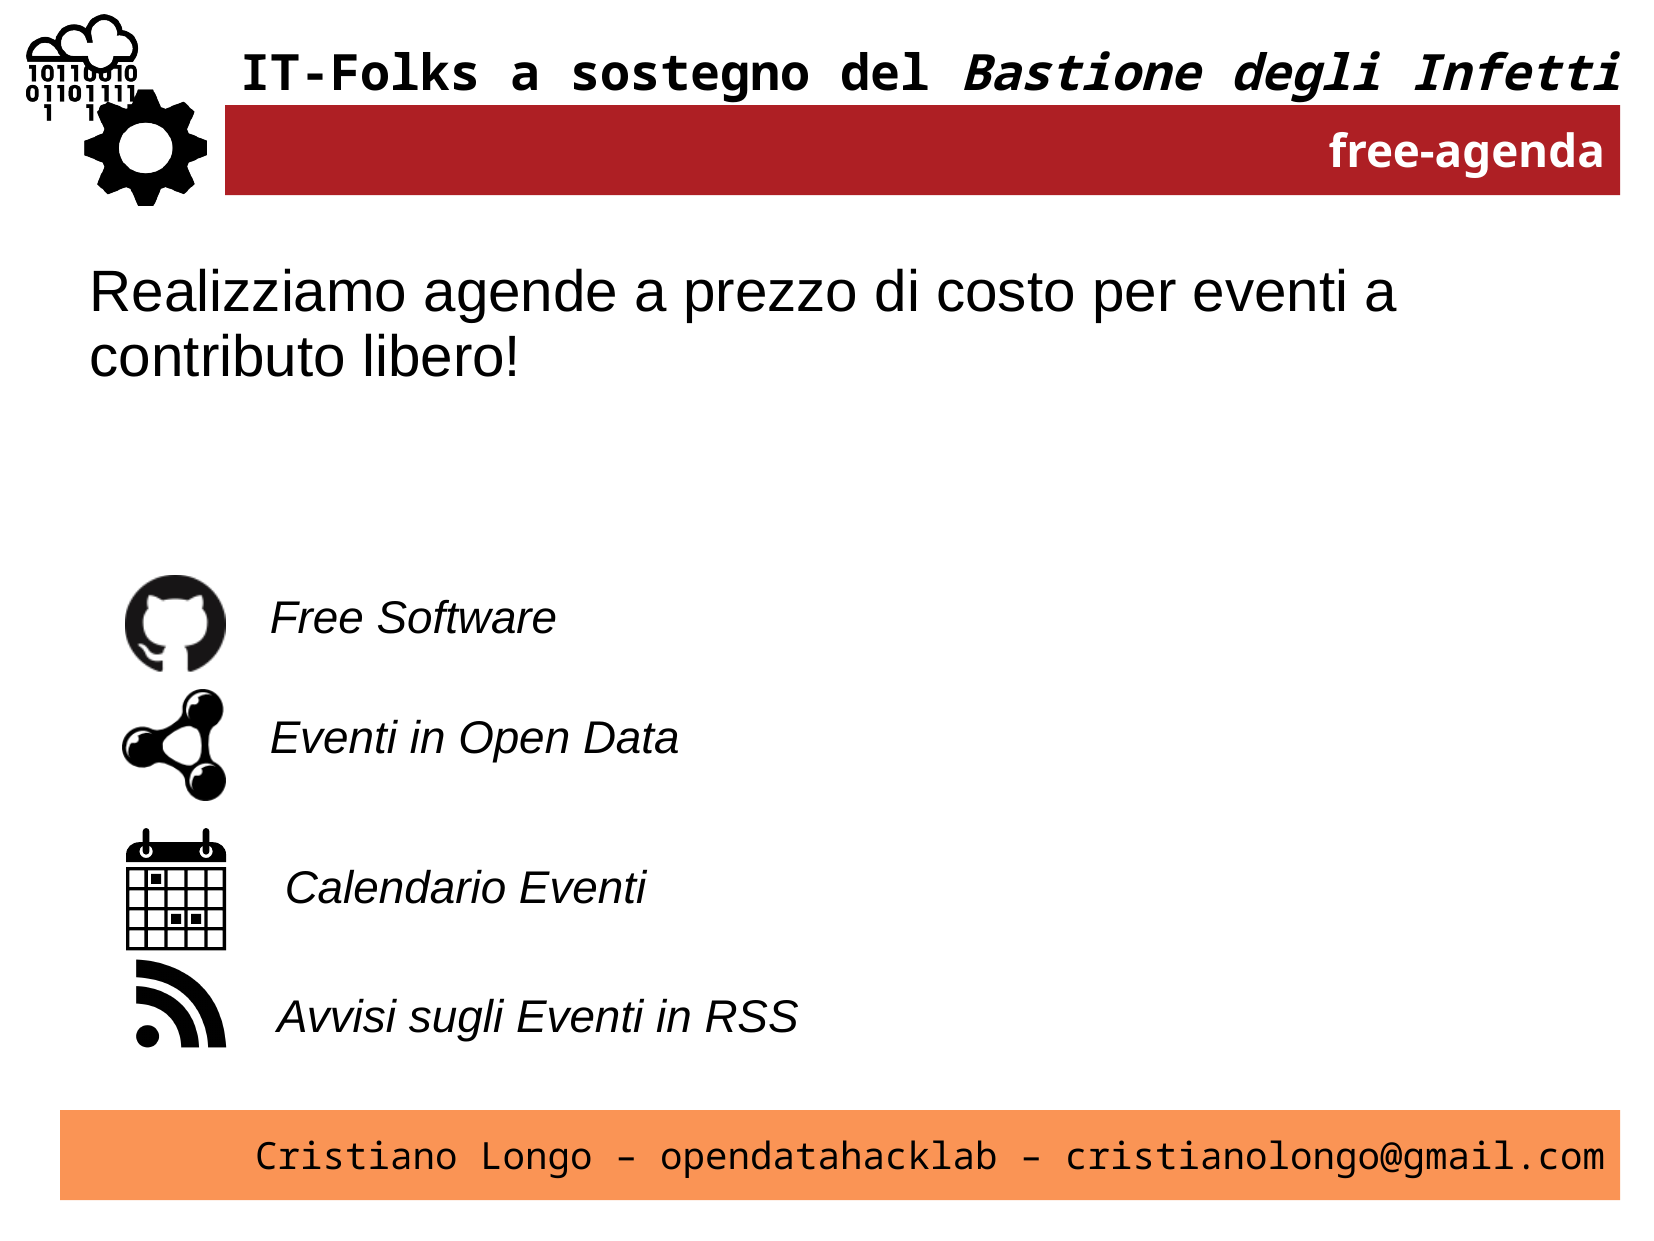

IT-Folks a sostegno del Bastione degli Infetti
free-agenda
Realizziamo agende a prezzo di costo per eventi a contributo libero!
Free Software
Eventi in Open Data
Calendario Eventi
Avvisi sugli Eventi in RSS
Cristiano Longo – opendatahacklab – cristianolongo@gmail.com